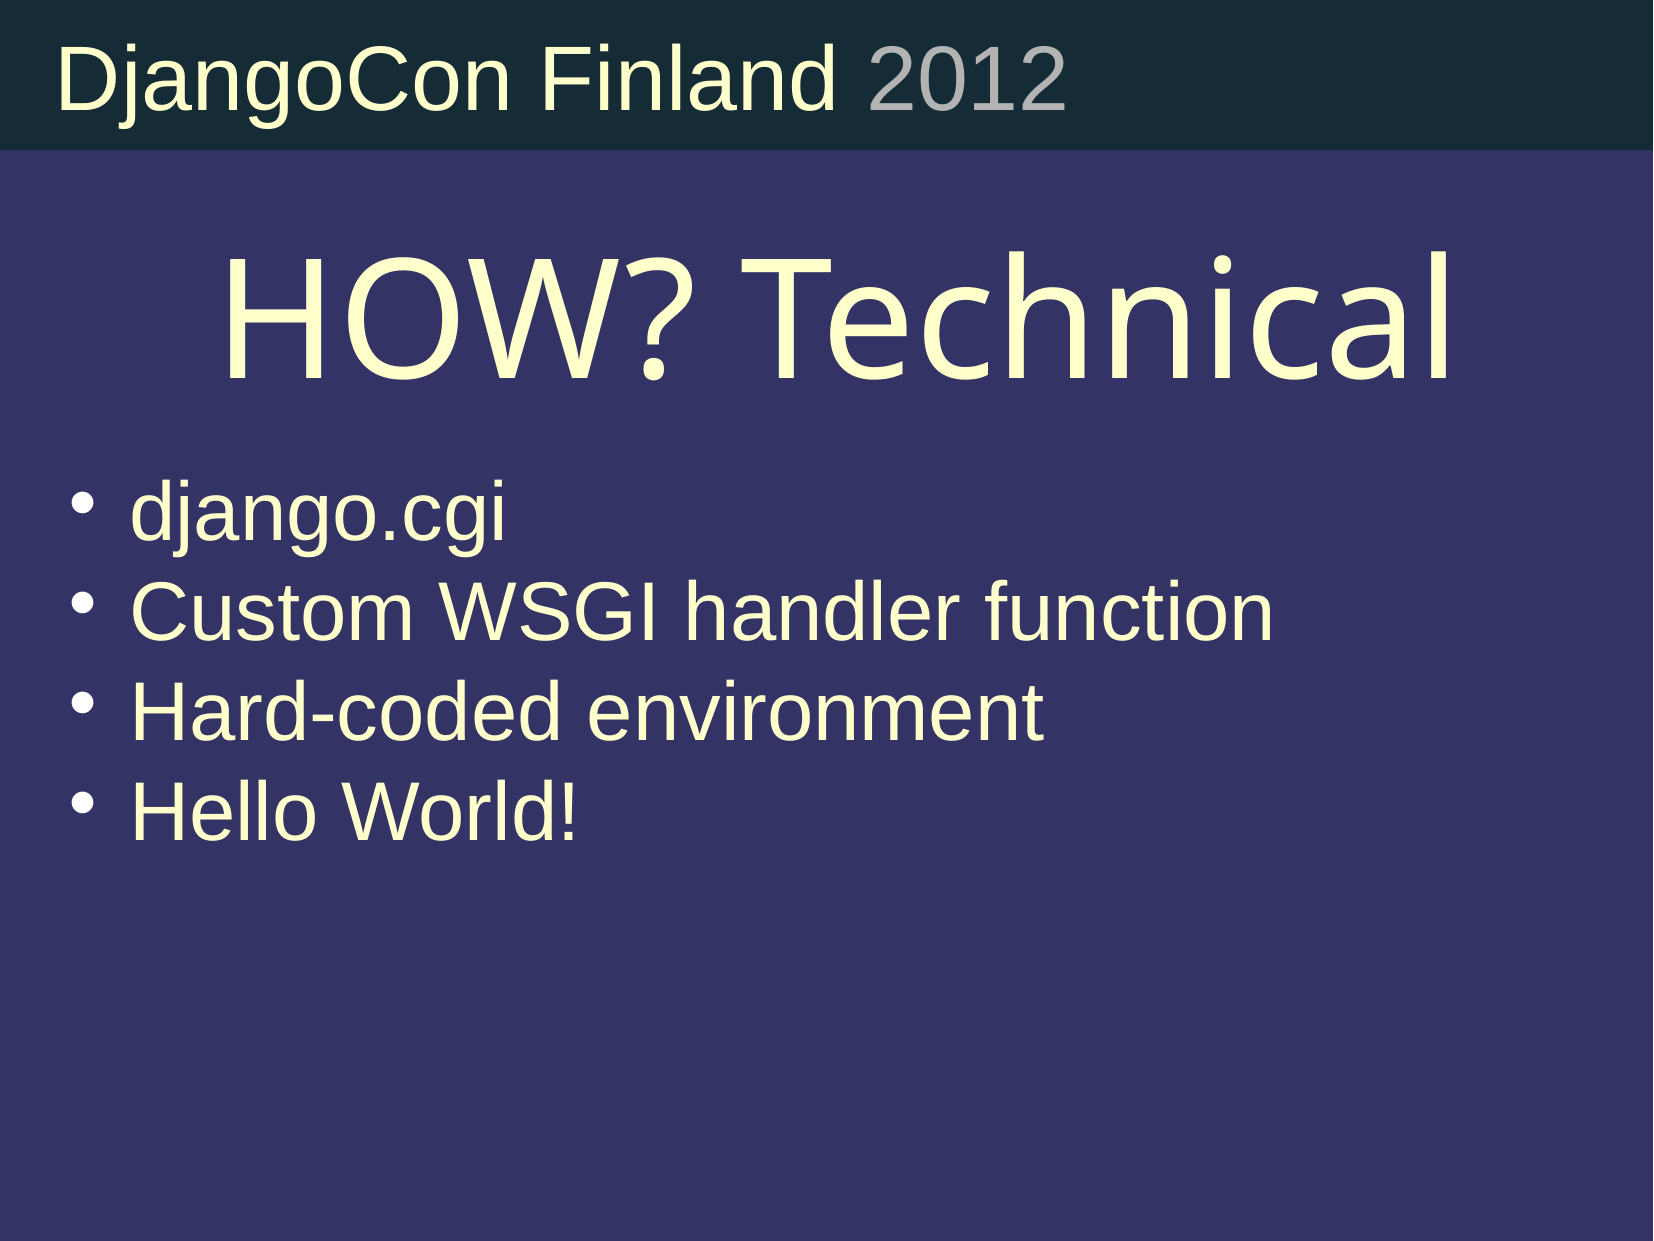

# DjangoCon Finland 2012
HOW? Technical
 django.cgi
 Custom WSGI handler function
 Hard-coded environment
 Hello World!